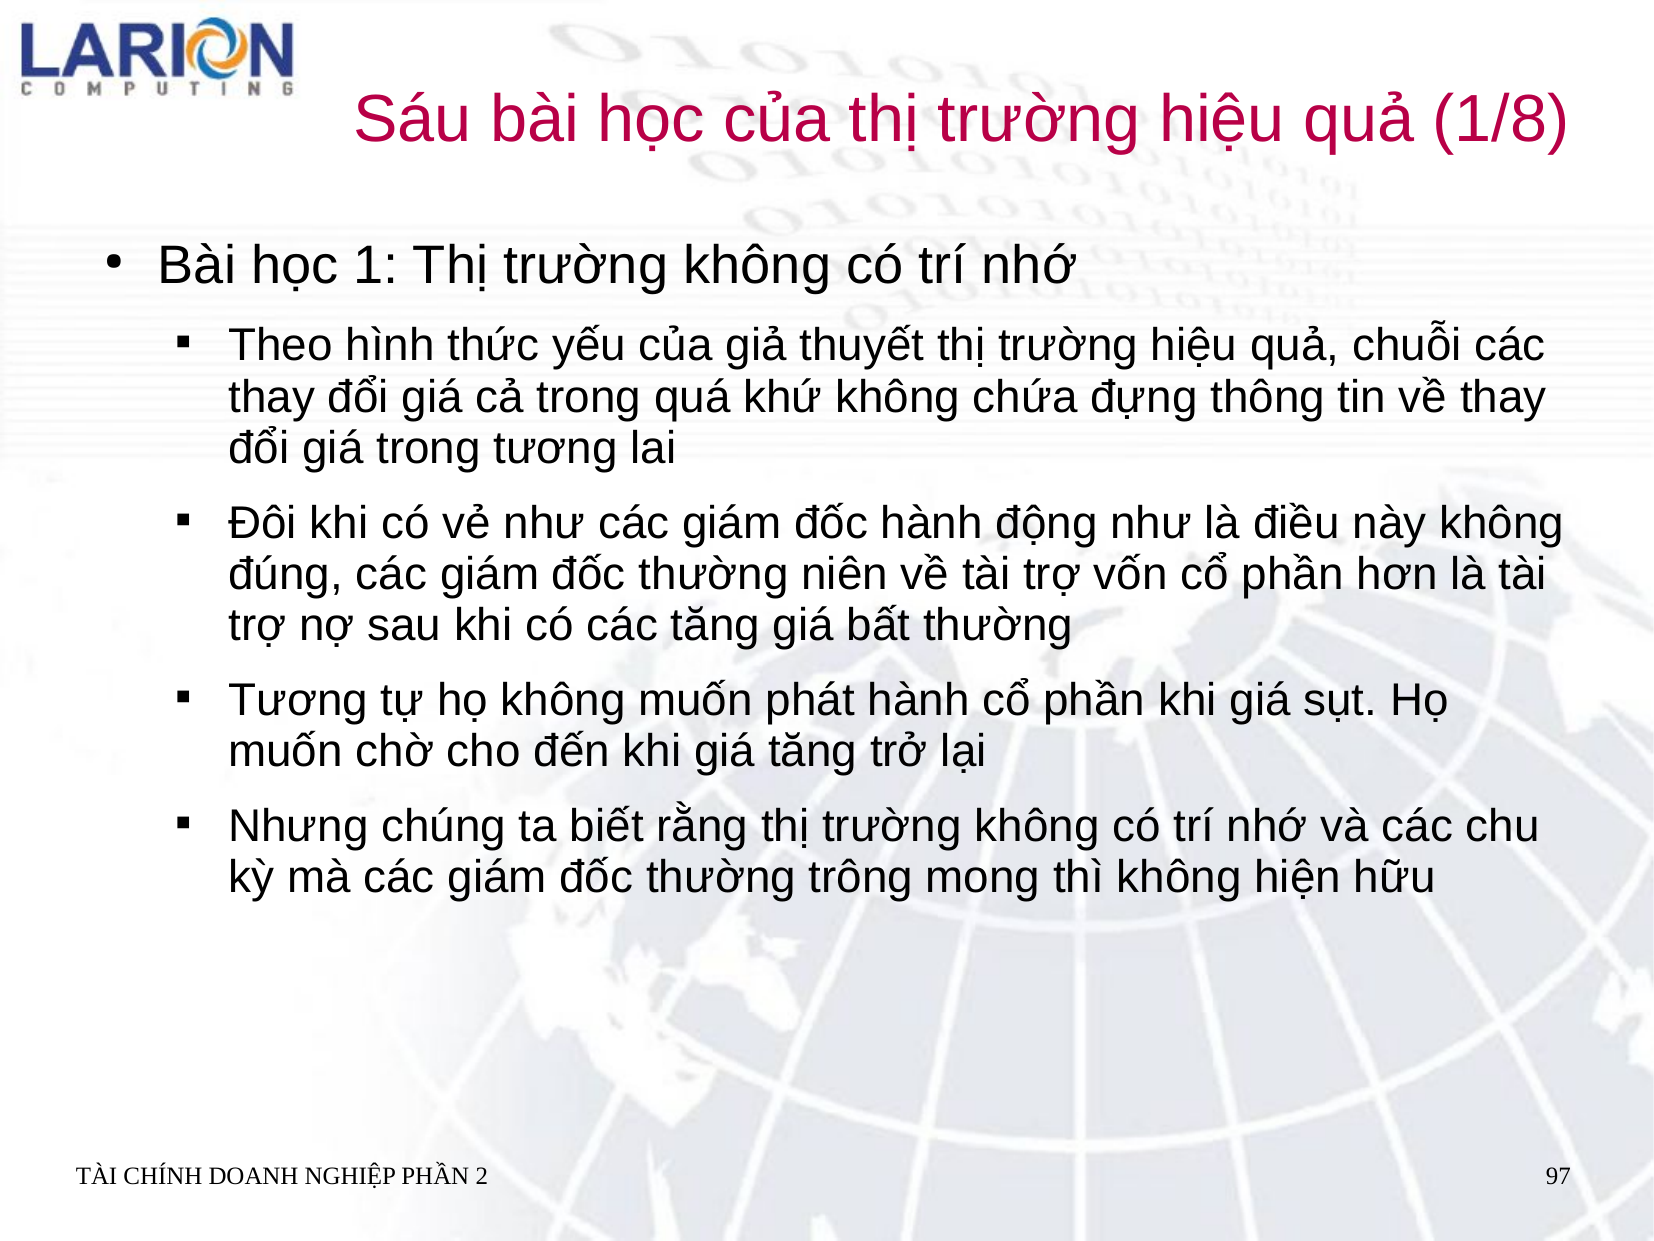

# Sáu bài học của thị trường hiệu quả (1/8)
Bài học 1: Thị trường không có trí nhớ
Theo hình thức yếu của giả thuyết thị trường hiệu quả, chuỗi các thay đổi giá cả trong quá khứ không chứa đựng thông tin về thay đổi giá trong tương lai
Đôi khi có vẻ như các giám đốc hành động như là điều này không đúng, các giám đốc thường niên về tài trợ vốn cổ phần hơn là tài trợ nợ sau khi có các tăng giá bất thường
Tương tự họ không muốn phát hành cổ phần khi giá sụt. Họ muốn chờ cho đến khi giá tăng trở lại
Nhưng chúng ta biết rằng thị trường không có trí nhớ và các chu kỳ mà các giám đốc thường trông mong thì không hiện hữu
TÀI CHÍNH DOANH NGHIỆP PHẦN 2
97